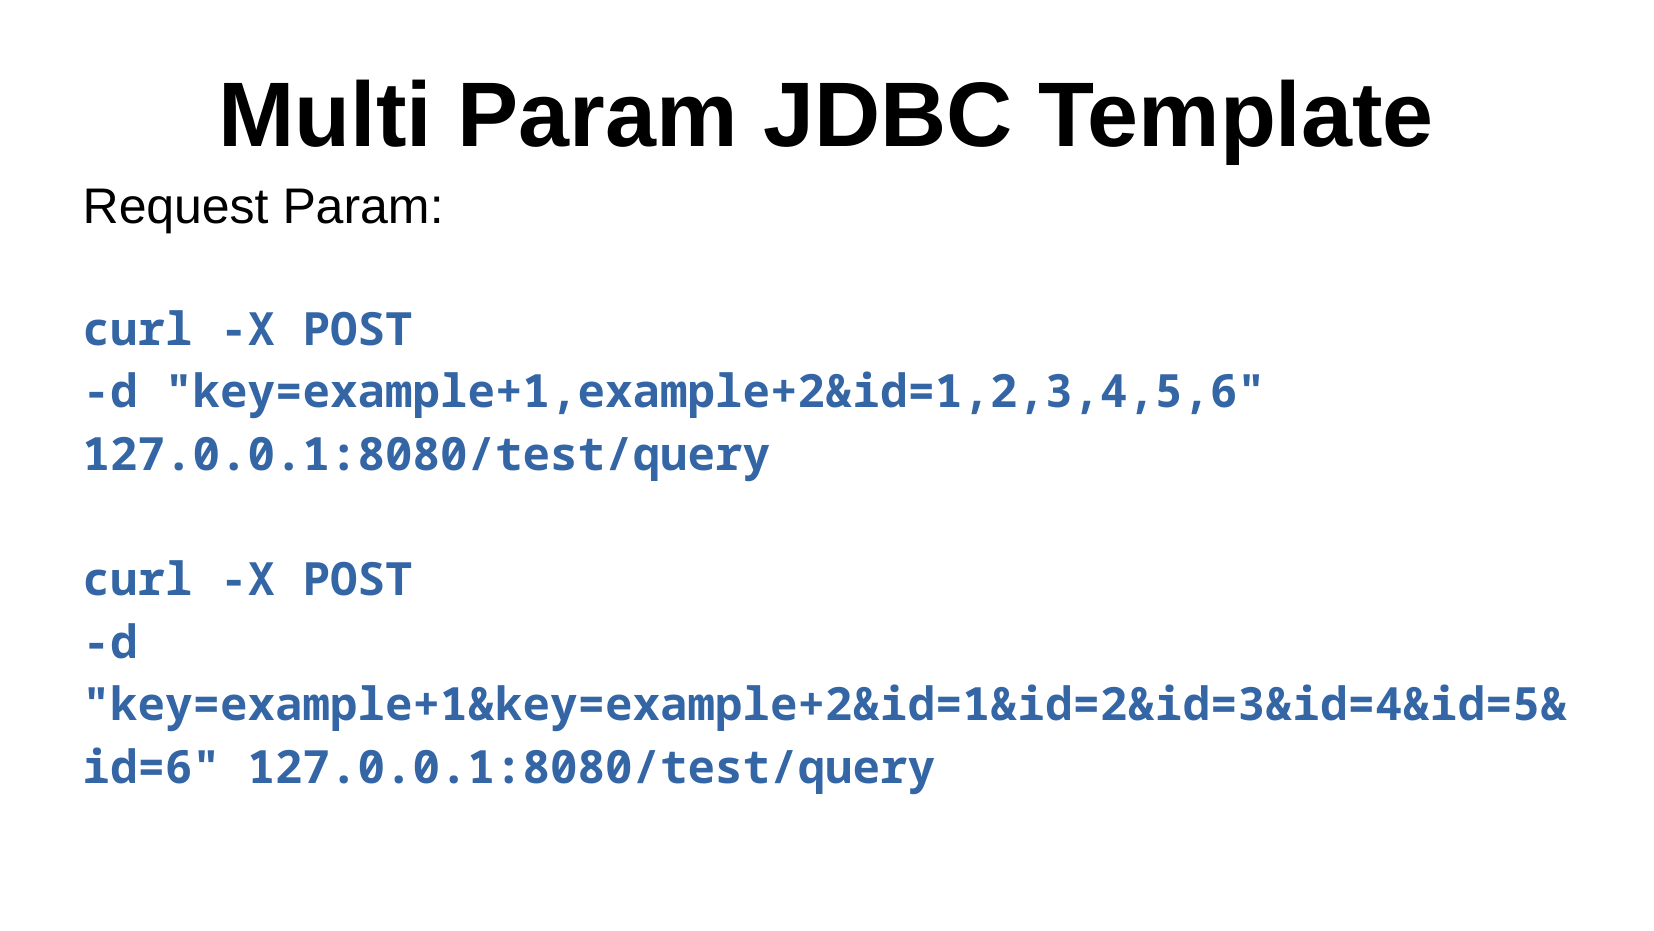

# Multi Param JDBC Template
Request Param:
curl -X POST
-d "key=example+1,example+2&id=1,2,3,4,5,6" 127.0.0.1:8080/test/query
curl -X POST
-d "key=example+1&key=example+2&id=1&id=2&id=3&id=4&id=5&id=6" 127.0.0.1:8080/test/query